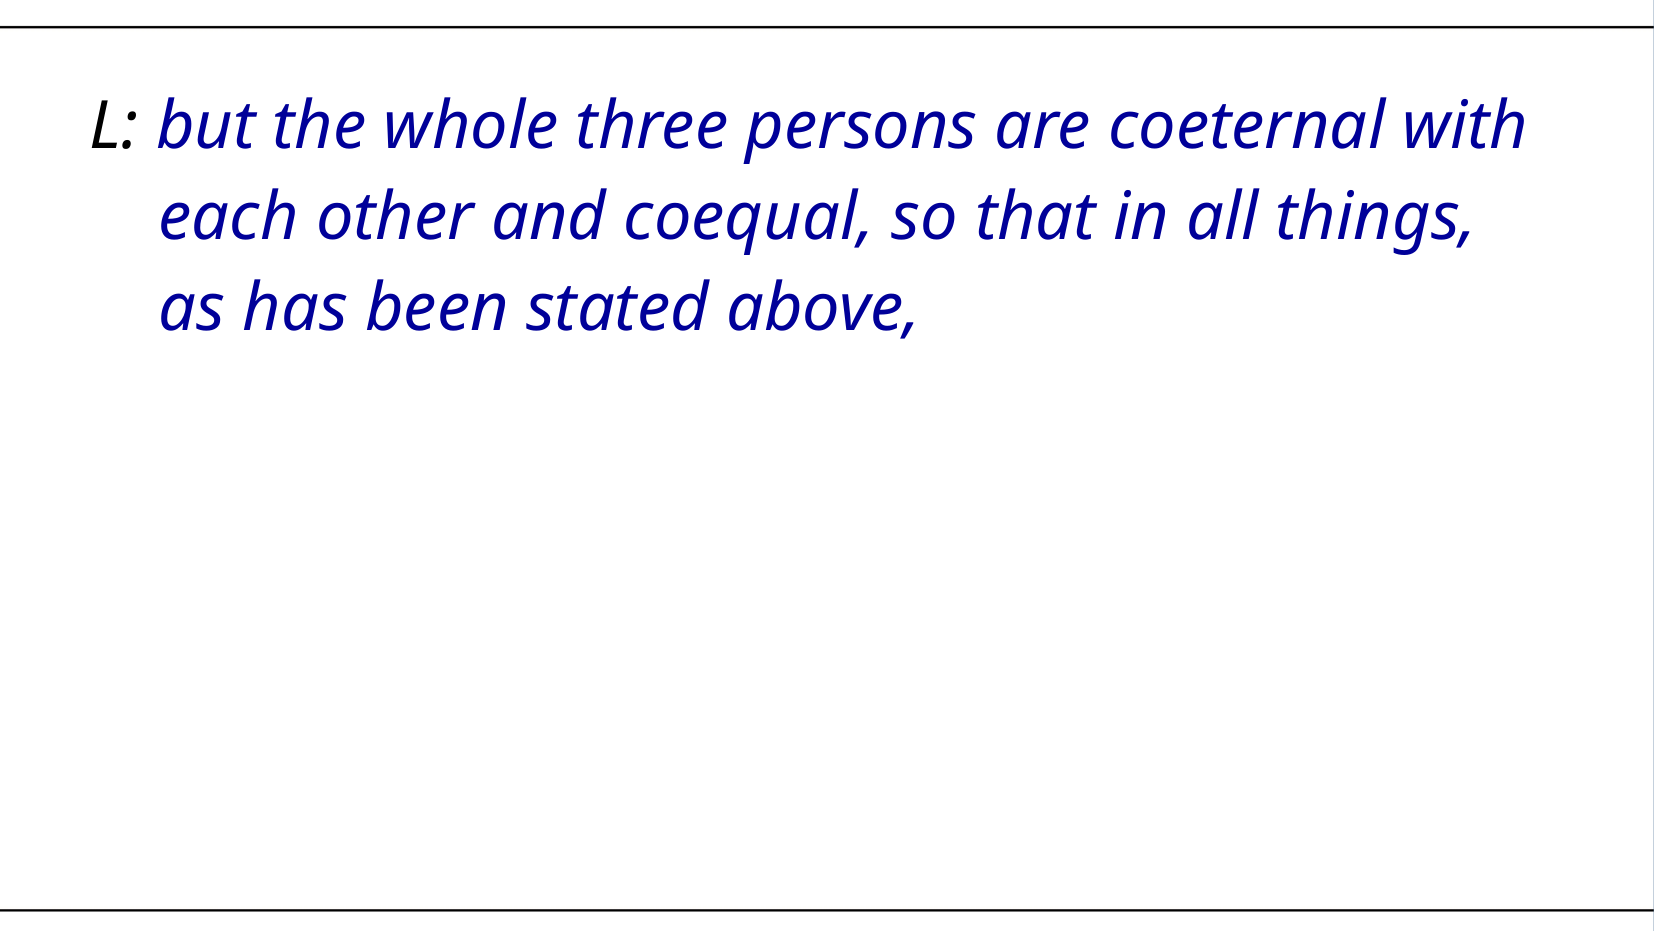

L: but the whole three persons are coeternal with
 each other and coequal, so that in all things,
 as has been stated above,